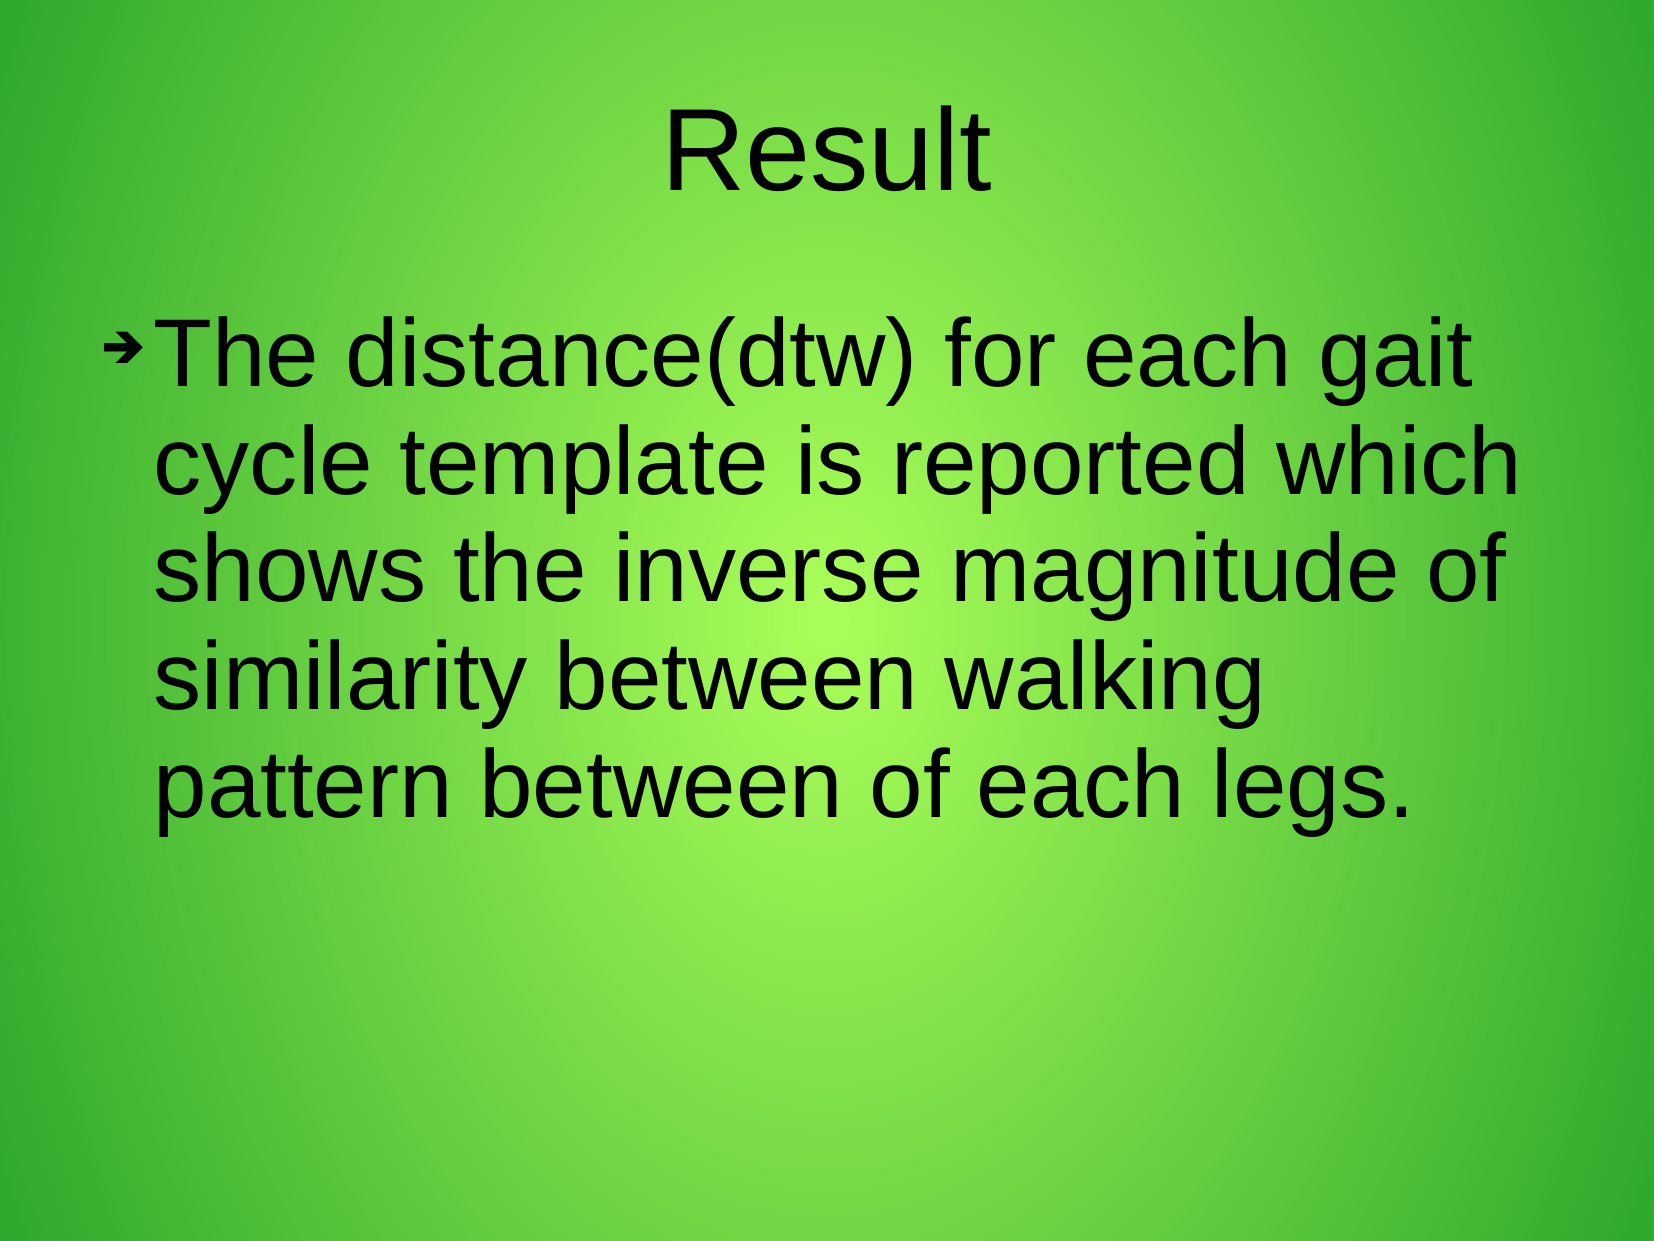

# Result
The distance(dtw) for each gait cycle template is reported which shows the inverse magnitude of similarity between walking pattern between of each legs.